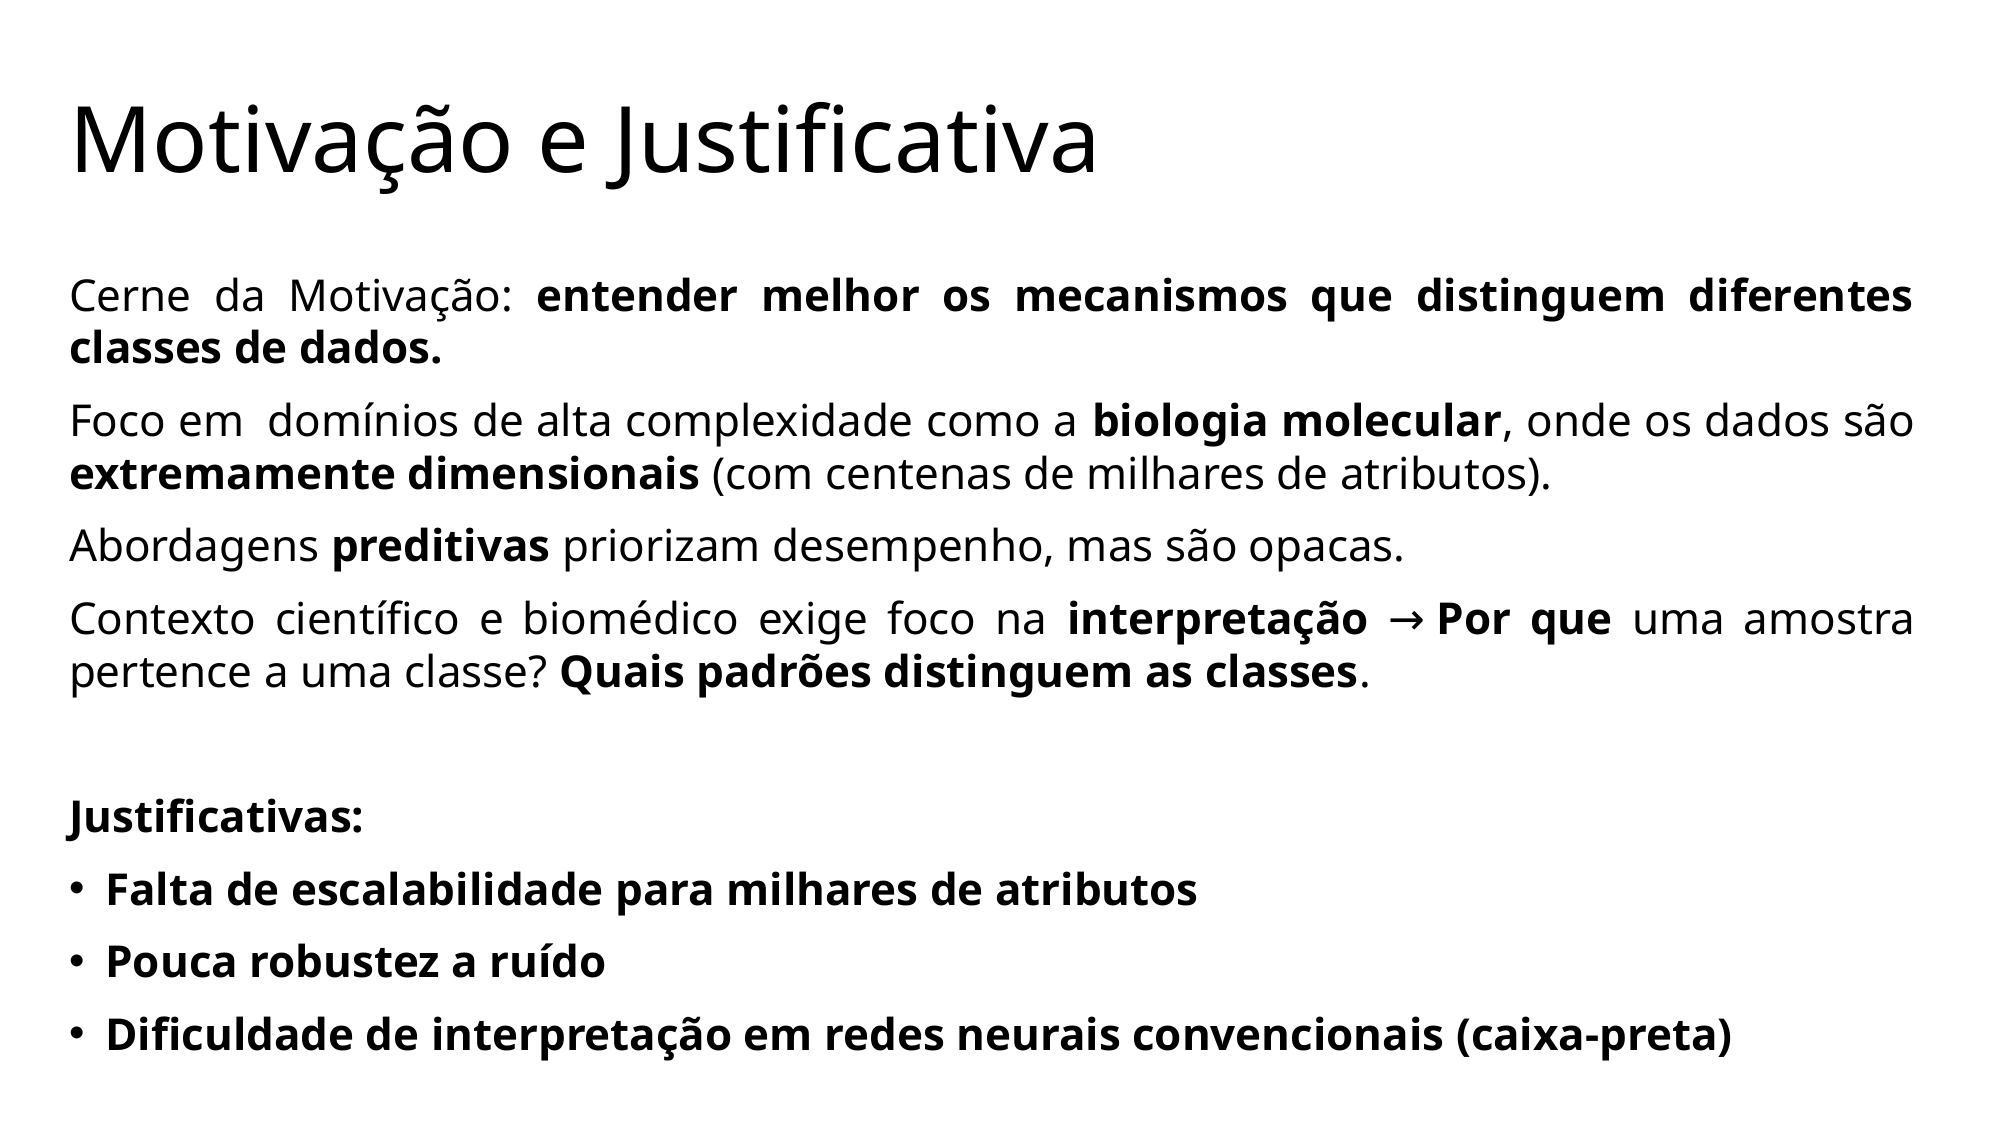

# Motivação e Justificativa
Cerne da Motivação: entender melhor os mecanismos que distinguem diferentes classes de dados.
Foco em  domínios de alta complexidade como a biologia molecular, onde os dados são extremamente dimensionais (com centenas de milhares de atributos).
Abordagens preditivas priorizam desempenho, mas são opacas.
Contexto científico e biomédico exige foco na interpretação → Por que uma amostra pertence a uma classe? Quais padrões distinguem as classes.
Justificativas:
Falta de escalabilidade para milhares de atributos
Pouca robustez a ruído
Dificuldade de interpretação em redes neurais convencionais (caixa-preta)